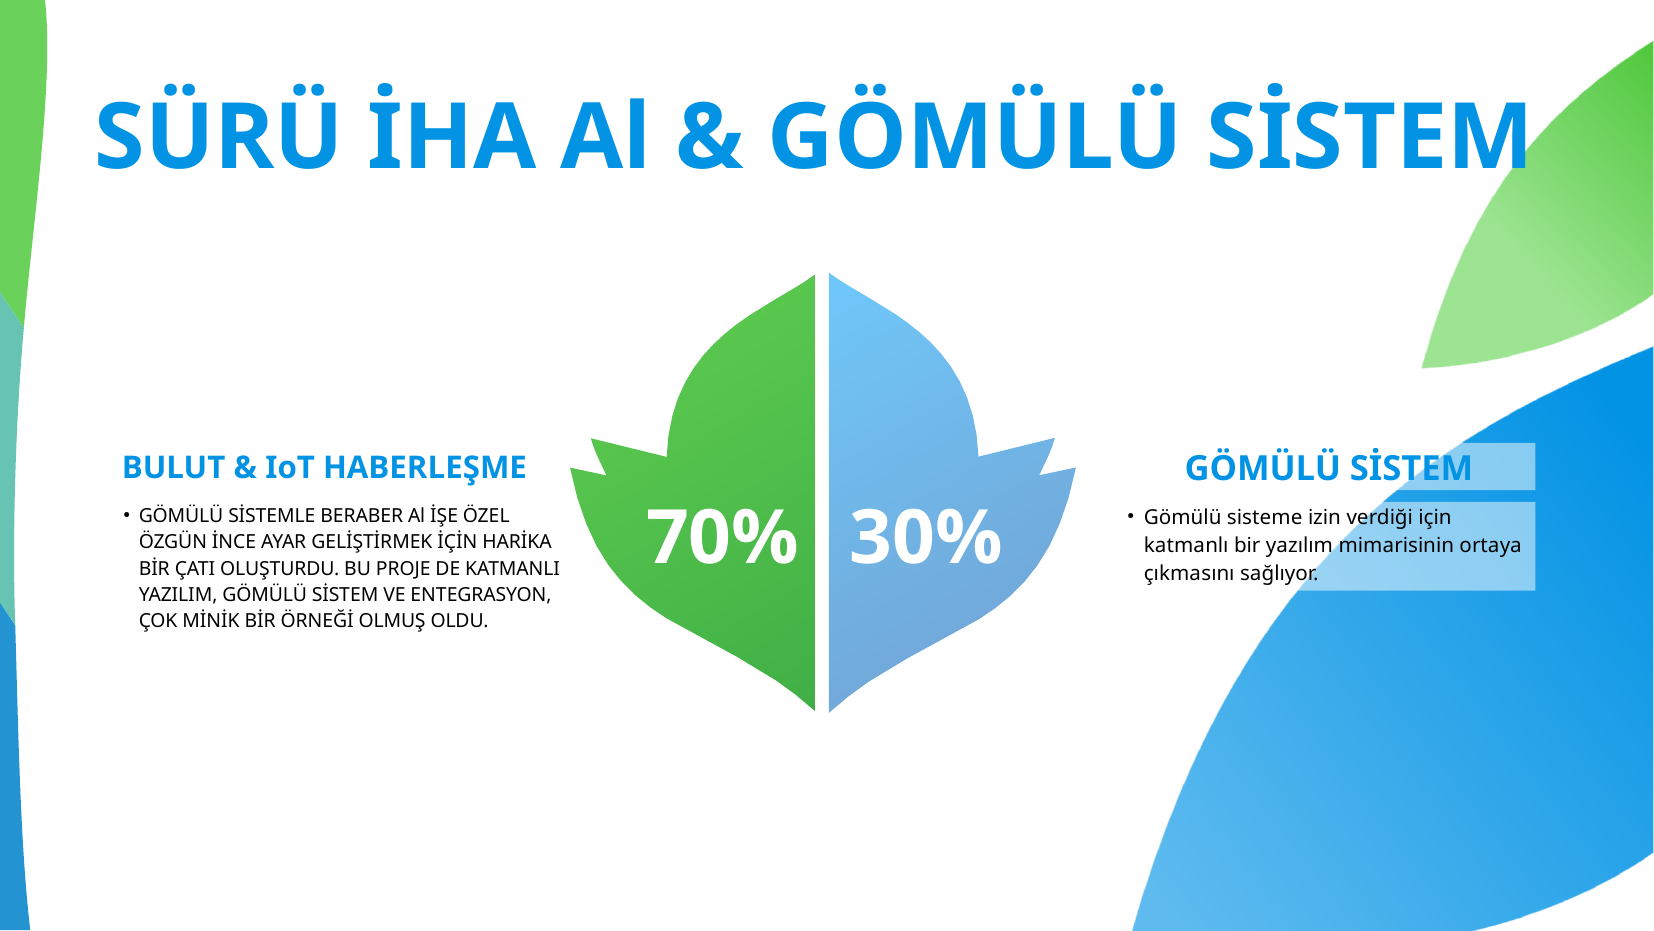

SÜRÜ İHA Al & GÖMÜLÜ SİSTEM
70%
30%
# BULUT & IoT HABERLEŞME
GÖMÜLÜ SİSTEM
GÖMÜLÜ SİSTEMLE BERABER Al İŞE ÖZEL ÖZGÜN İNCE AYAR GELİŞTİRMEK İÇİN HARİKA BİR ÇATI OLUŞTURDU. BU PROJE DE KATMANLI YAZILIM, GÖMÜLÜ SİSTEM VE ENTEGRASYON, ÇOK MİNİK BİR ÖRNEĞİ OLMUŞ OLDU.
Gömülü sisteme izin verdiği için katmanlı bir yazılım mimarisinin ortaya çıkmasını sağlıyor.